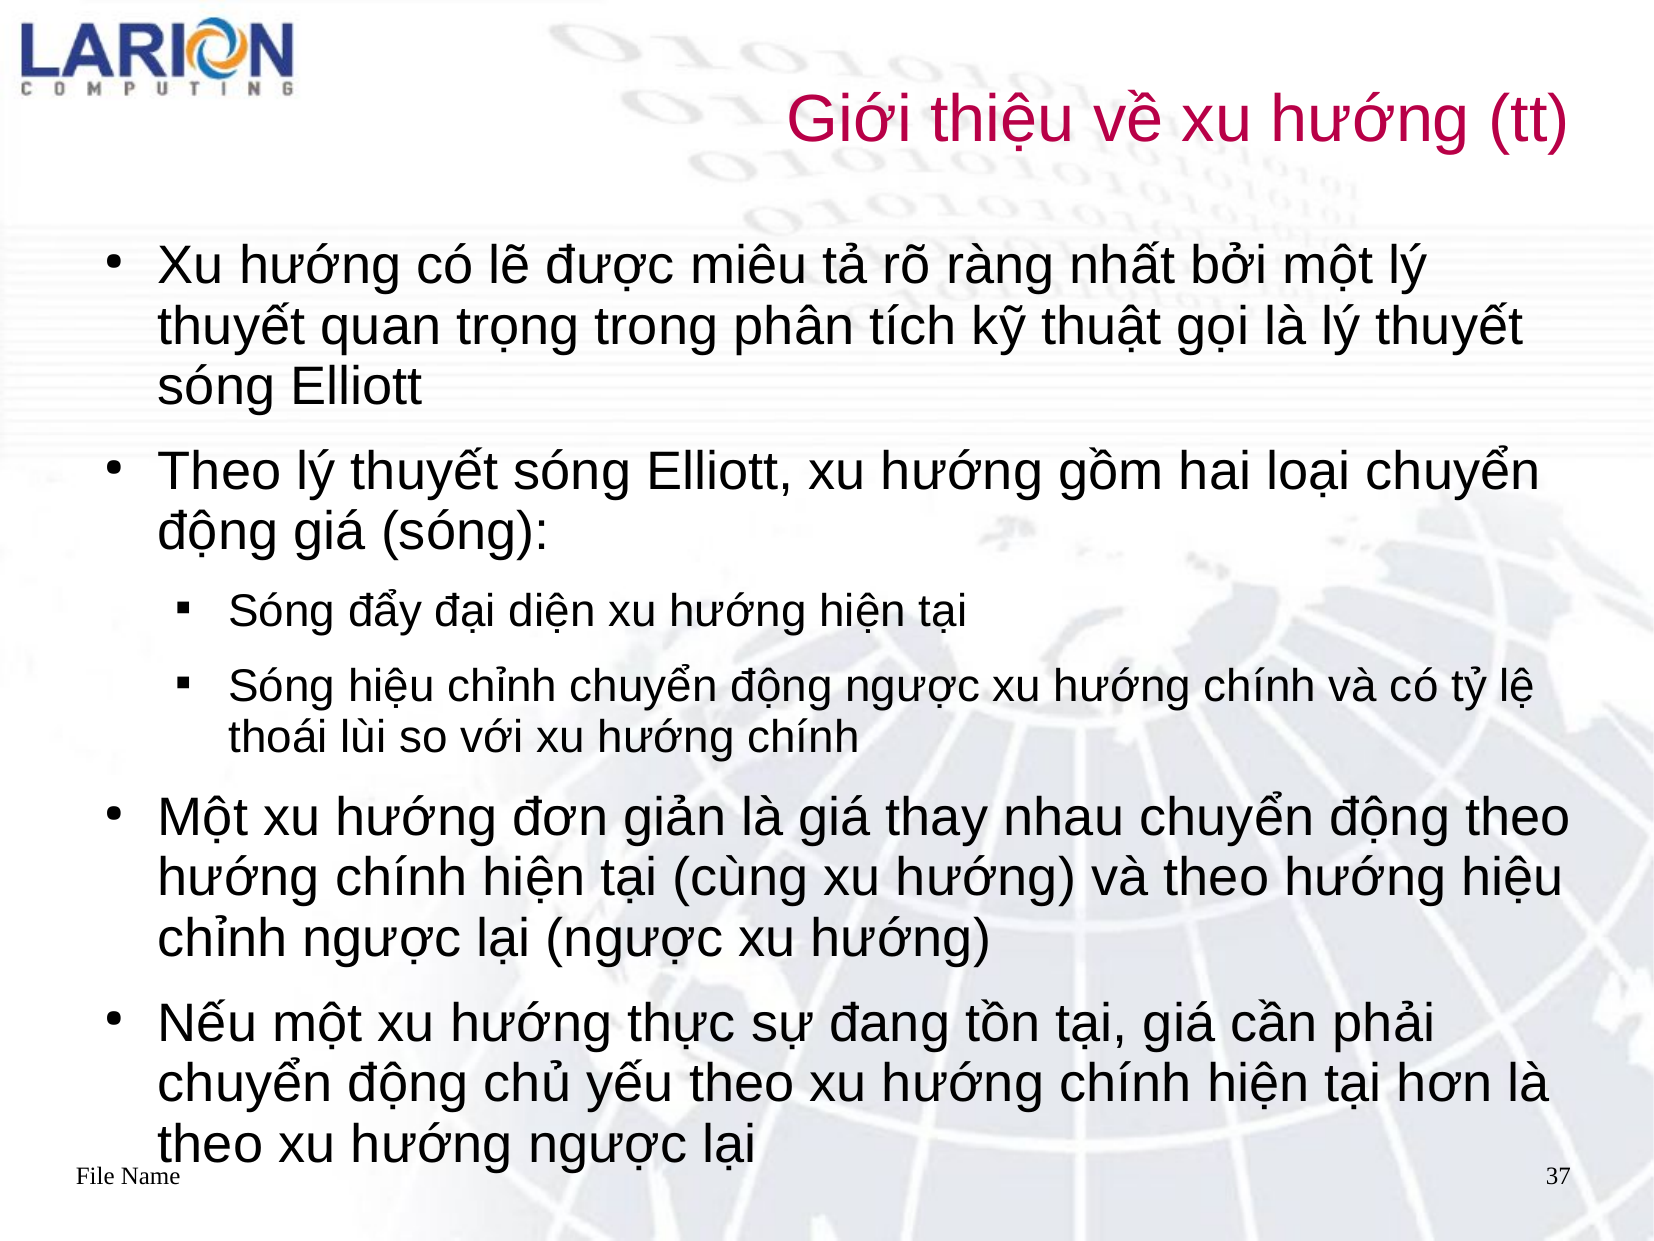

# Giới thiệu về xu hướng (tt)
Xu hướng có lẽ được miêu tả rõ ràng nhất bởi một lý thuyết quan trọng trong phân tích kỹ thuật gọi là lý thuyết sóng Elliott
Theo lý thuyết sóng Elliott, xu hướng gồm hai loại chuyển động giá (sóng):
Sóng đẩy đại diện xu hướng hiện tại
Sóng hiệu chỉnh chuyển động ngược xu hướng chính và có tỷ lệ thoái lùi so với xu hướng chính
Một xu hướng đơn giản là giá thay nhau chuyển động theo hướng chính hiện tại (cùng xu hướng) và theo hướng hiệu chỉnh ngược lại (ngược xu hướng)
Nếu một xu hướng thực sự đang tồn tại, giá cần phải chuyển động chủ yếu theo xu hướng chính hiện tại hơn là theo xu hướng ngược lại
File Name
37